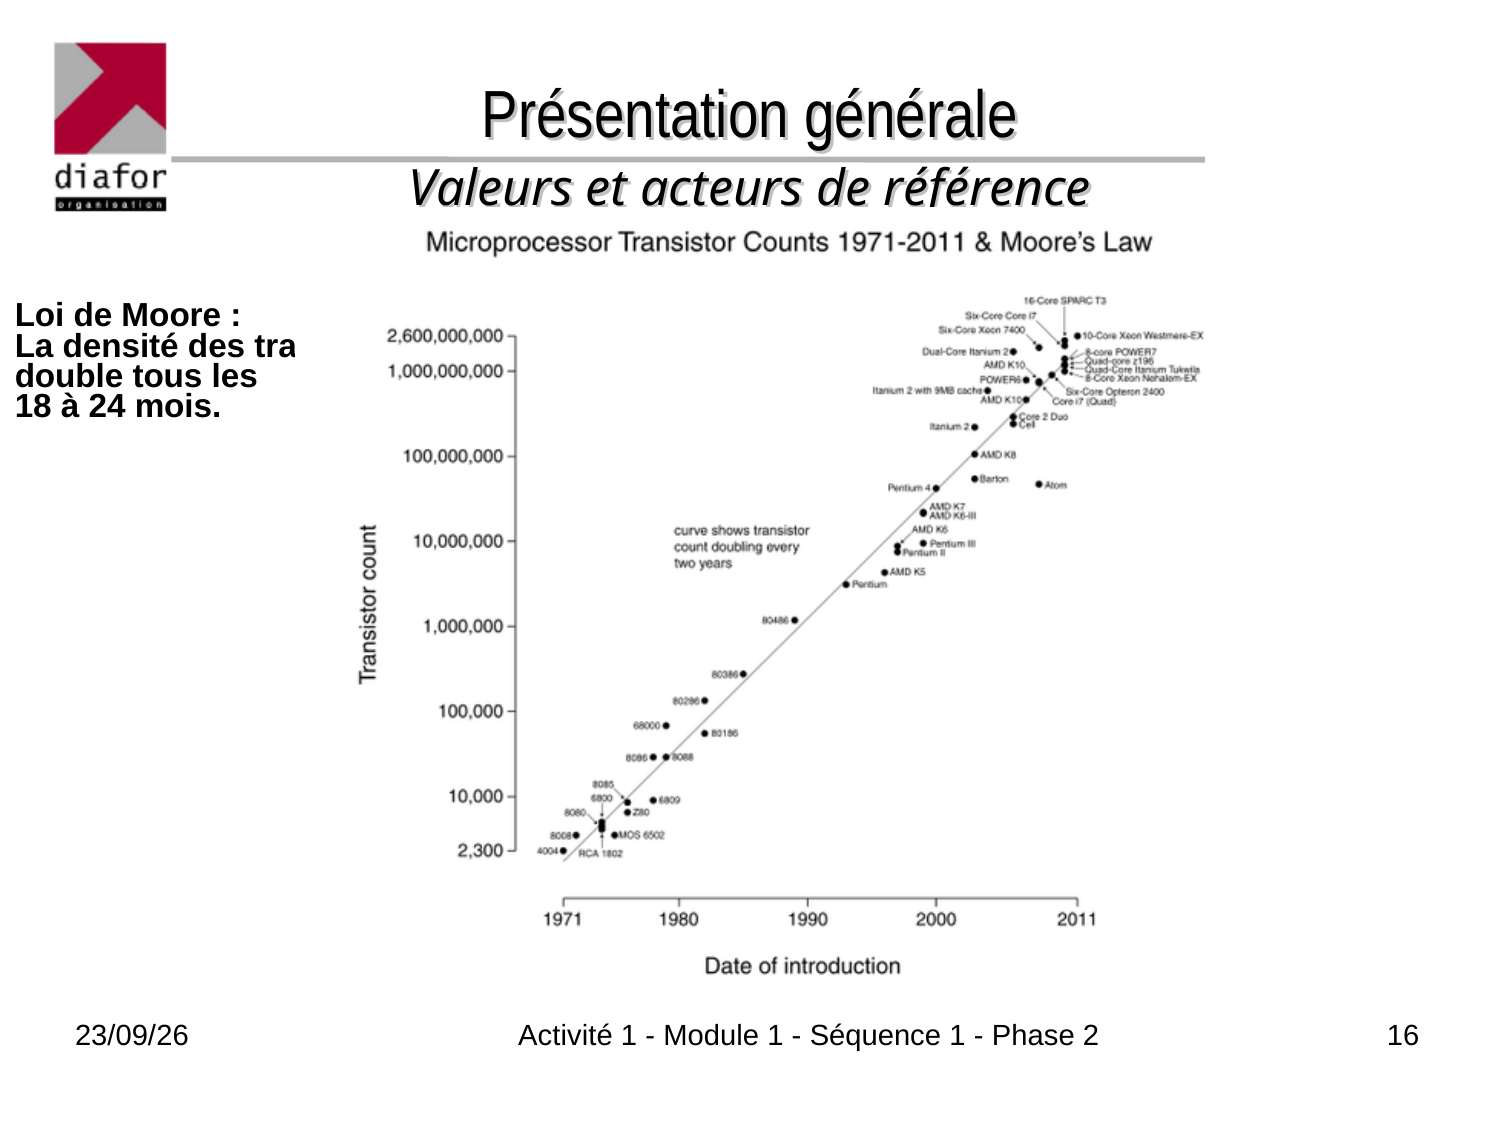

# Présentation générale Valeurs et acteurs de référence
Loi de Moore :
La densité des transistors
double tous les
18 à 24 mois.
Activité 1 - Module 1 - Séquence 1 - Phase 2
16